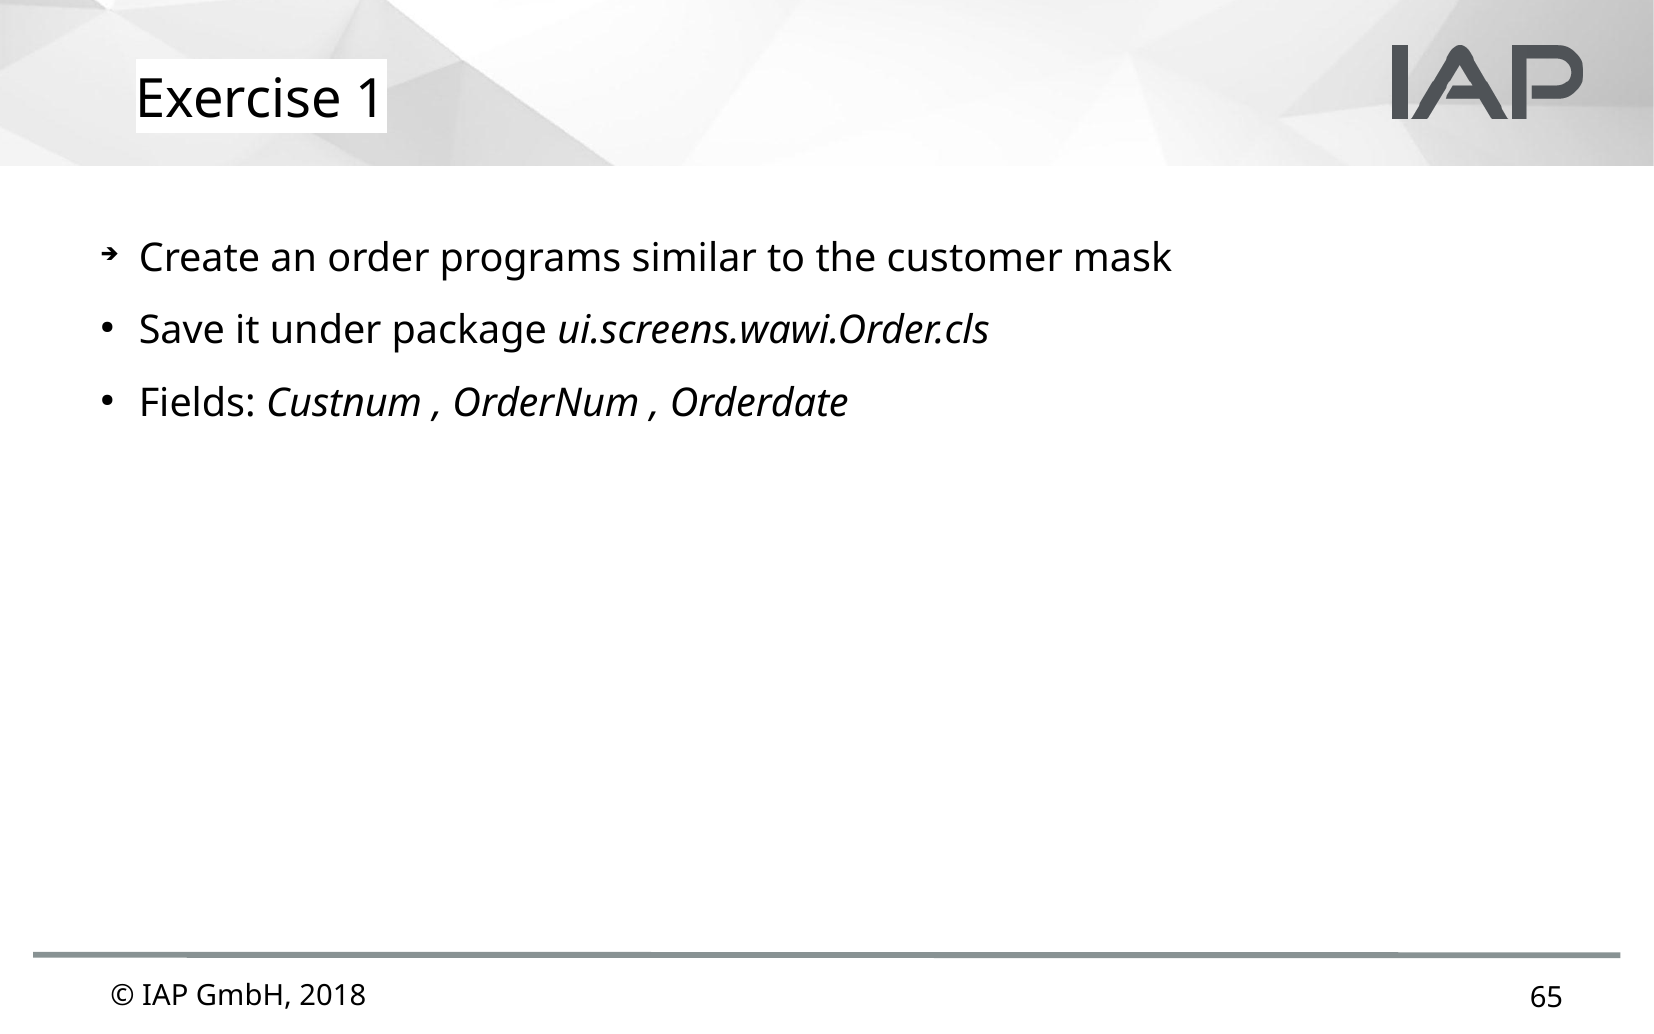

# Exercise 1
Create an order programs similar to the customer mask
Save it under package ui.screens.wawi.Order.cls
Fields: Custnum , OrderNum , Orderdate
© IAP GmbH, 2018
65